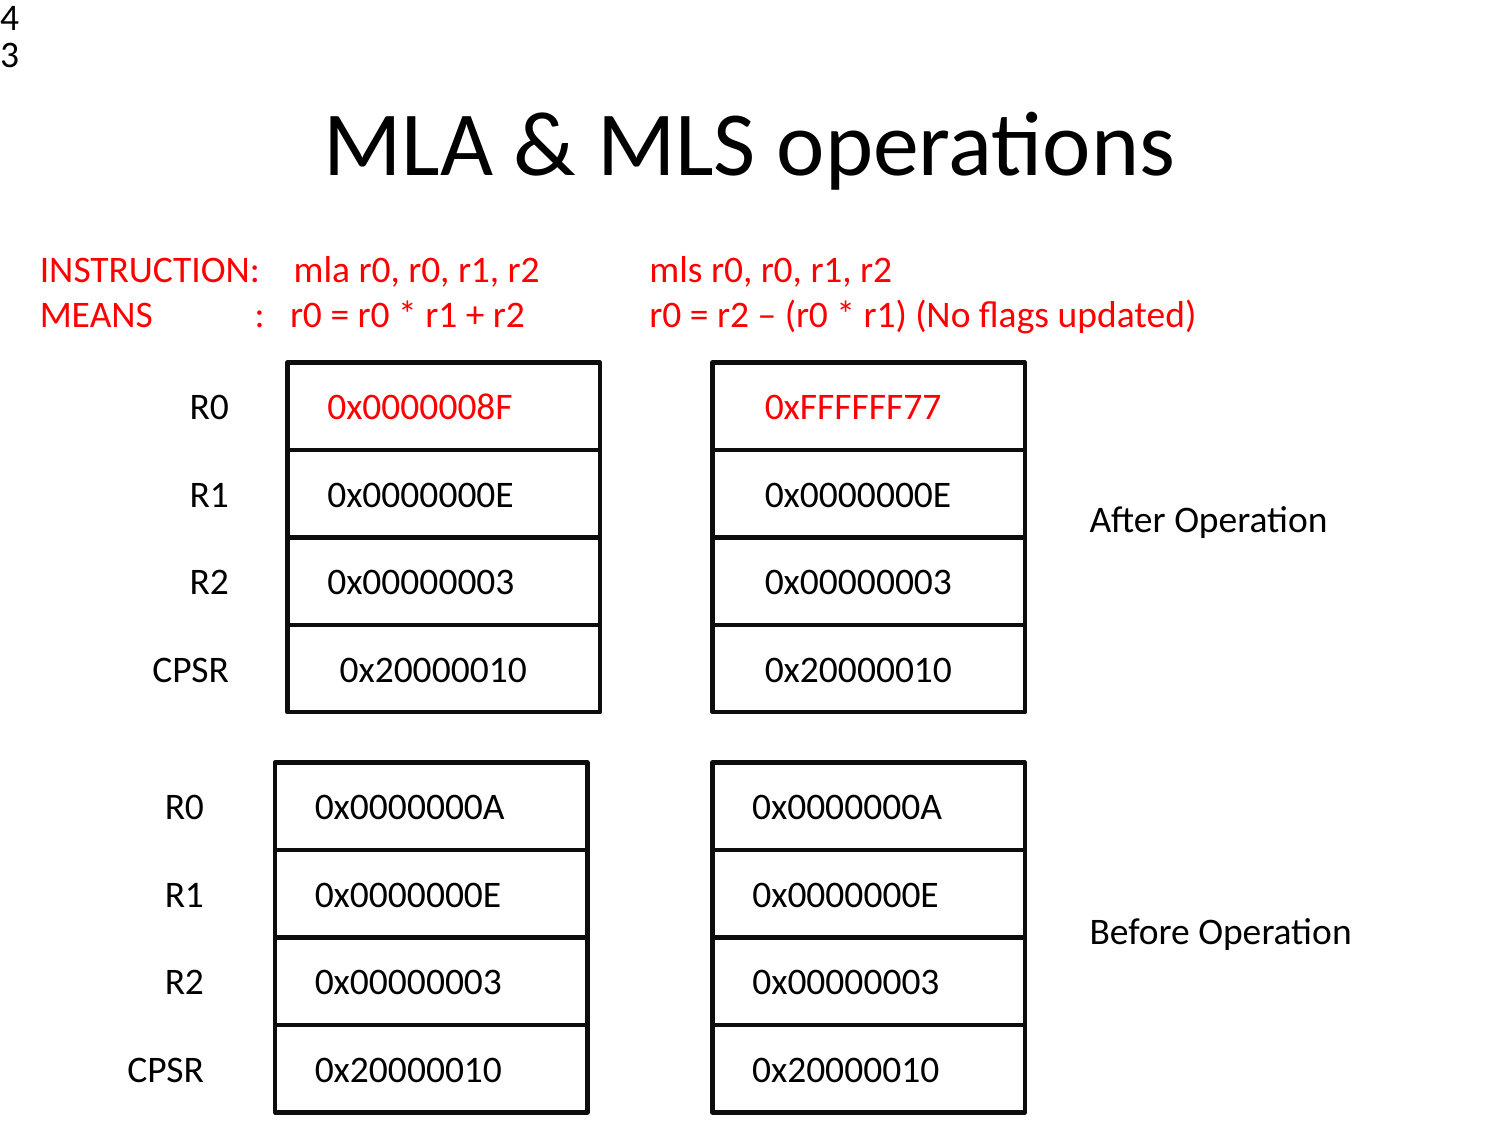

# MLA & MLS operations
INSTRUCTION: mla r0, r0, r1, r2	 mls r0, r0, r1, r2
MEANS : r0 = r0 * r1 + r2	 r0 = r2 – (r0 * r1) (No flags updated)
R0
0x0000008F
0xFFFFFF77
R1
0x0000000E
0x0000000E
After Operation
R2
0x00000003
0x00000003
CPSR
0x20000010
0x20000010
R0
0x0000000A
0x0000000A
R1
0x0000000E
0x0000000E
Before Operation
R2
0x00000003
0x00000003
CPSR
0x20000010
0x20000010